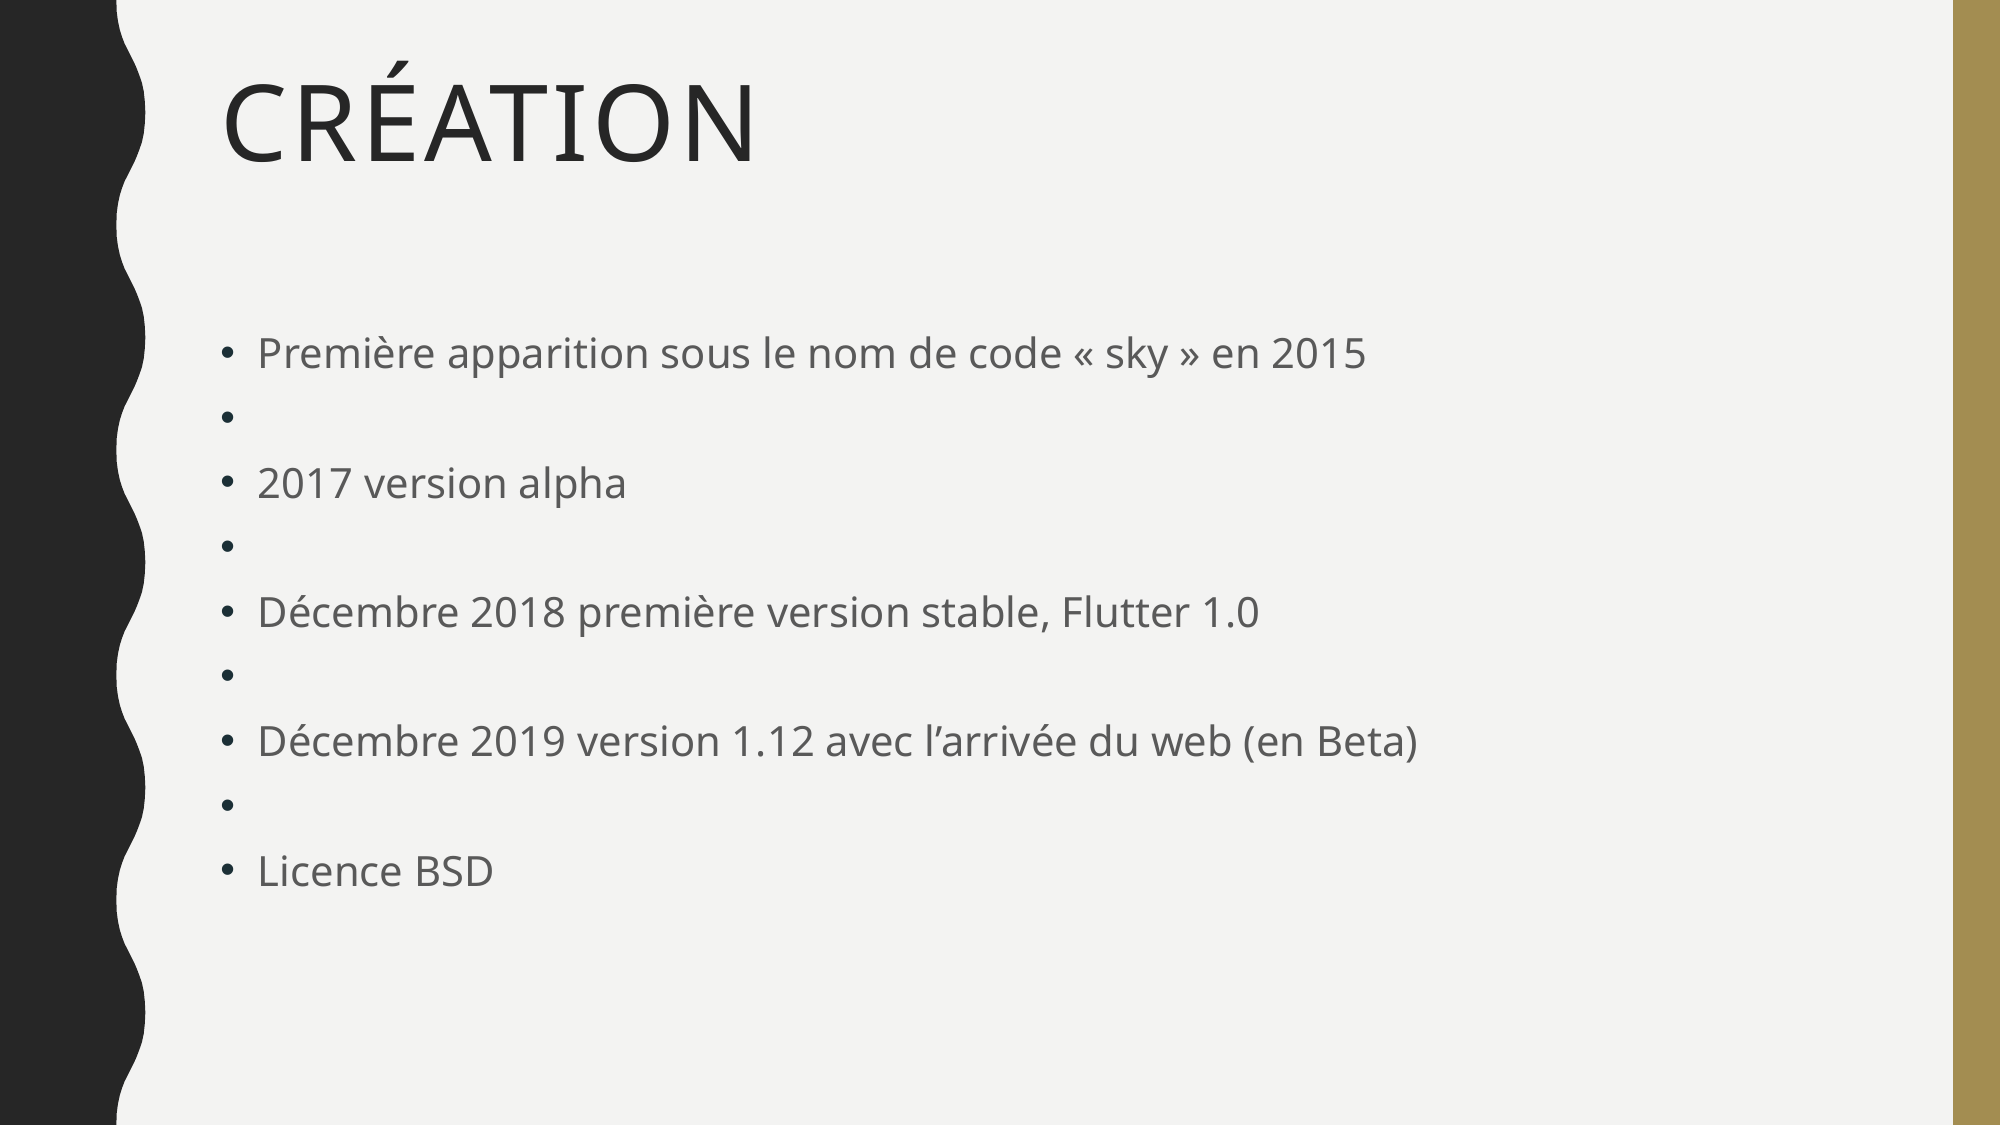

# Création
Première apparition sous le nom de code « sky » en 2015
2017 version alpha
Décembre 2018 première version stable, Flutter 1.0
Décembre 2019 version 1.12 avec l’arrivée du web (en Beta)
Licence BSD